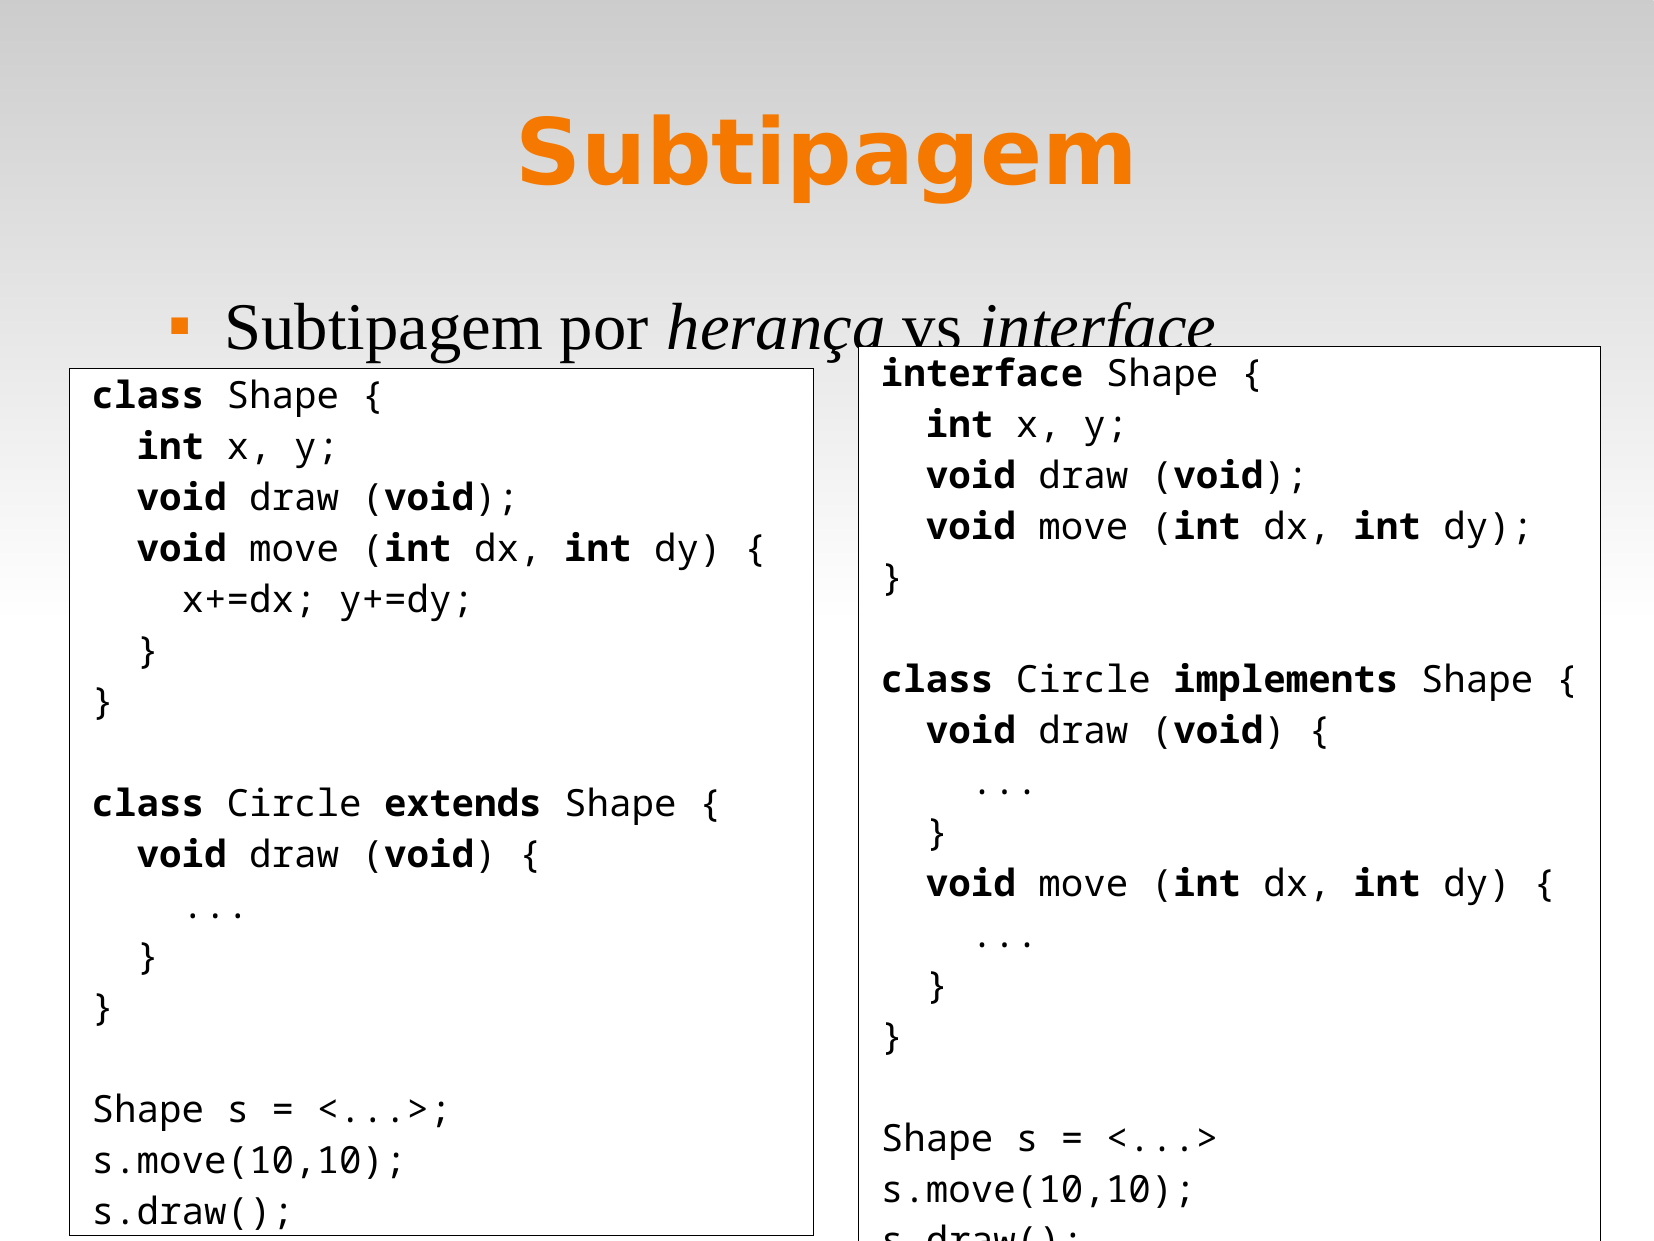

# Subtipagem
Subtipagem por herança vs interface
 interface Shape {
 int x, y;
 void draw (void);
 void move (int dx, int dy);
 }
 class Circle implements Shape {
 void draw (void) {
 ...
 }
 void move (int dx, int dy) {
 ...
 }
 }
 Shape s = <...>
 s.move(10,10);
 s.draw();
 class Shape {
 int x, y;
 void draw (void);
 void move (int dx, int dy) {
 x+=dx; y+=dy;
 }
 }
 class Circle extends Shape {
 void draw (void) {
 ...
 }
 }
 Shape s = <...>;
 s.move(10,10);
 s.draw();